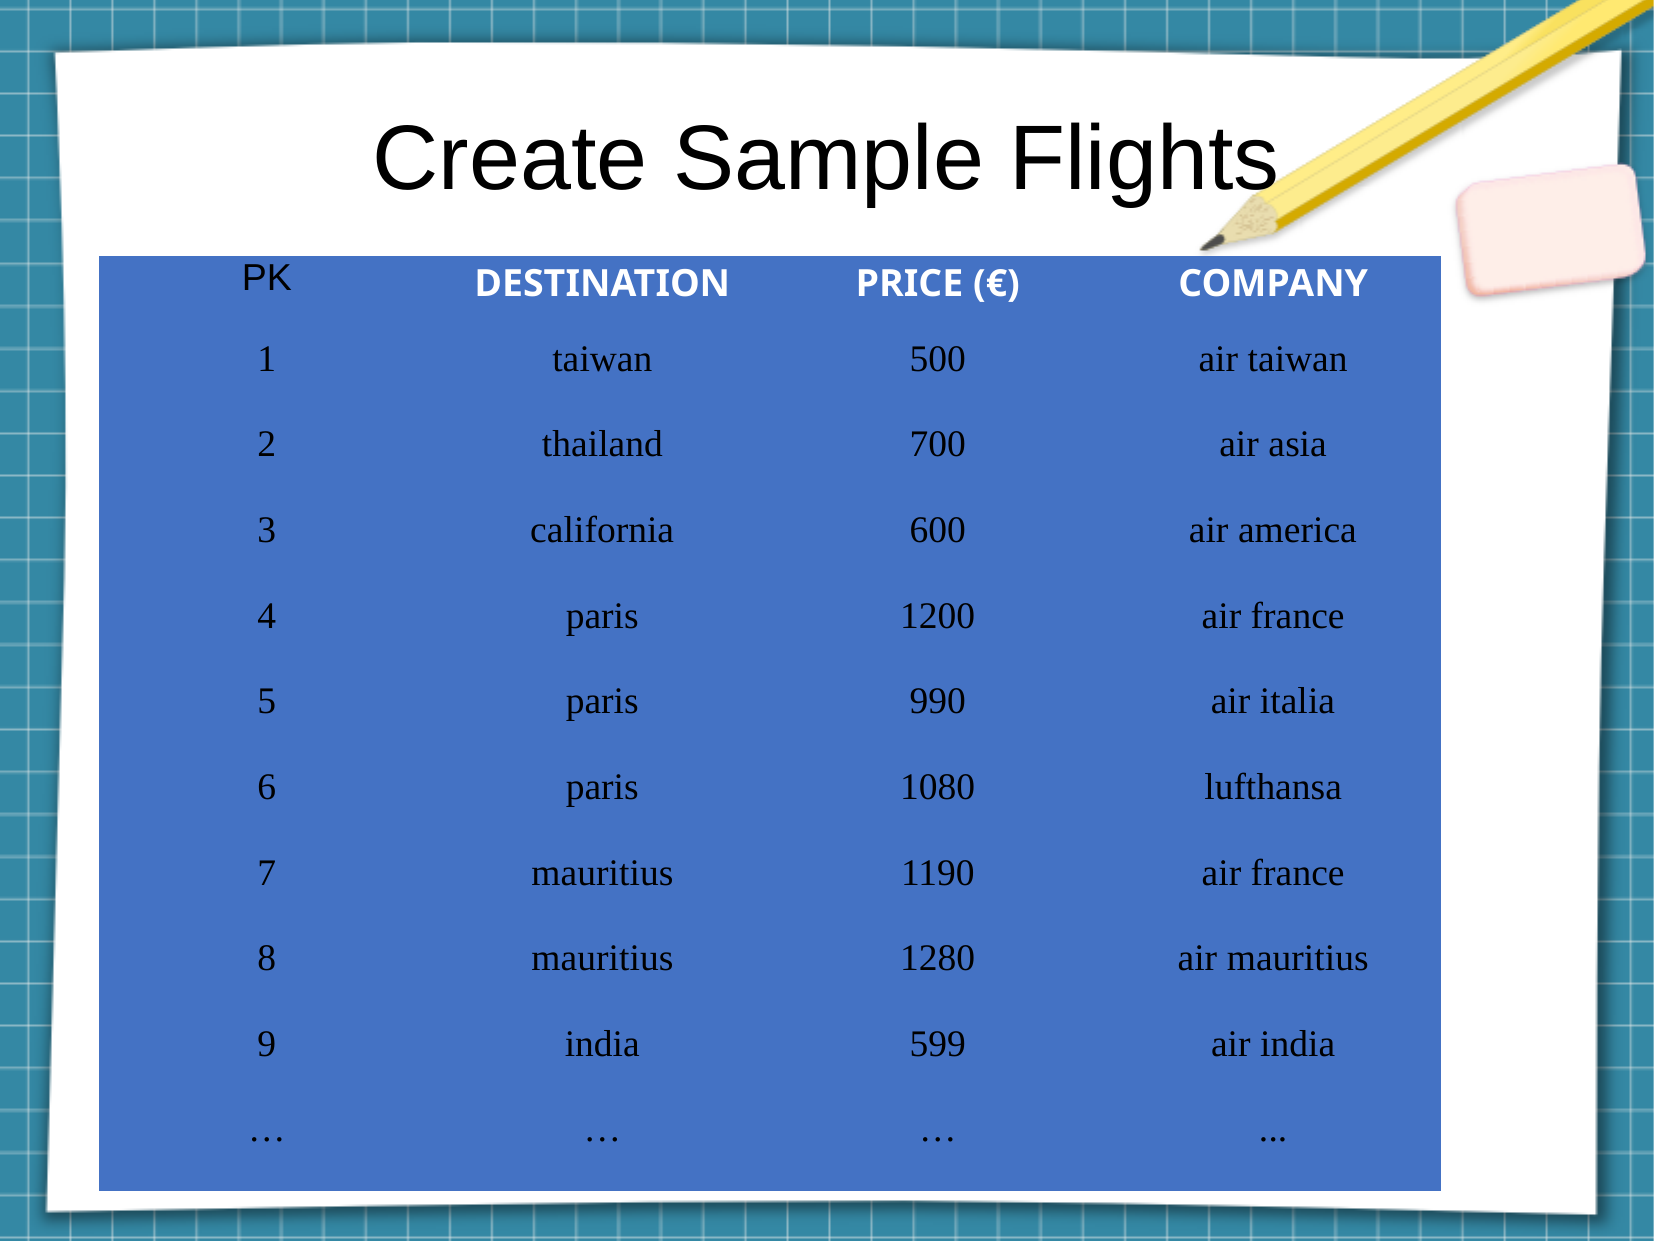

# Create Sample Flights
| PK | DESTINATION | PRICE (€) | COMPANY |
| --- | --- | --- | --- |
| 1 | taiwan | 500 | air taiwan |
| 2 | thailand | 700 | air asia |
| 3 | california | 600 | air america |
| 4 | paris | 1200 | air france |
| 5 | paris | 990 | air italia |
| 6 | paris | 1080 | lufthansa |
| 7 | mauritius | 1190 | air france |
| 8 | mauritius | 1280 | air mauritius |
| 9 | india | 599 | air india |
| … | … | … | ... |